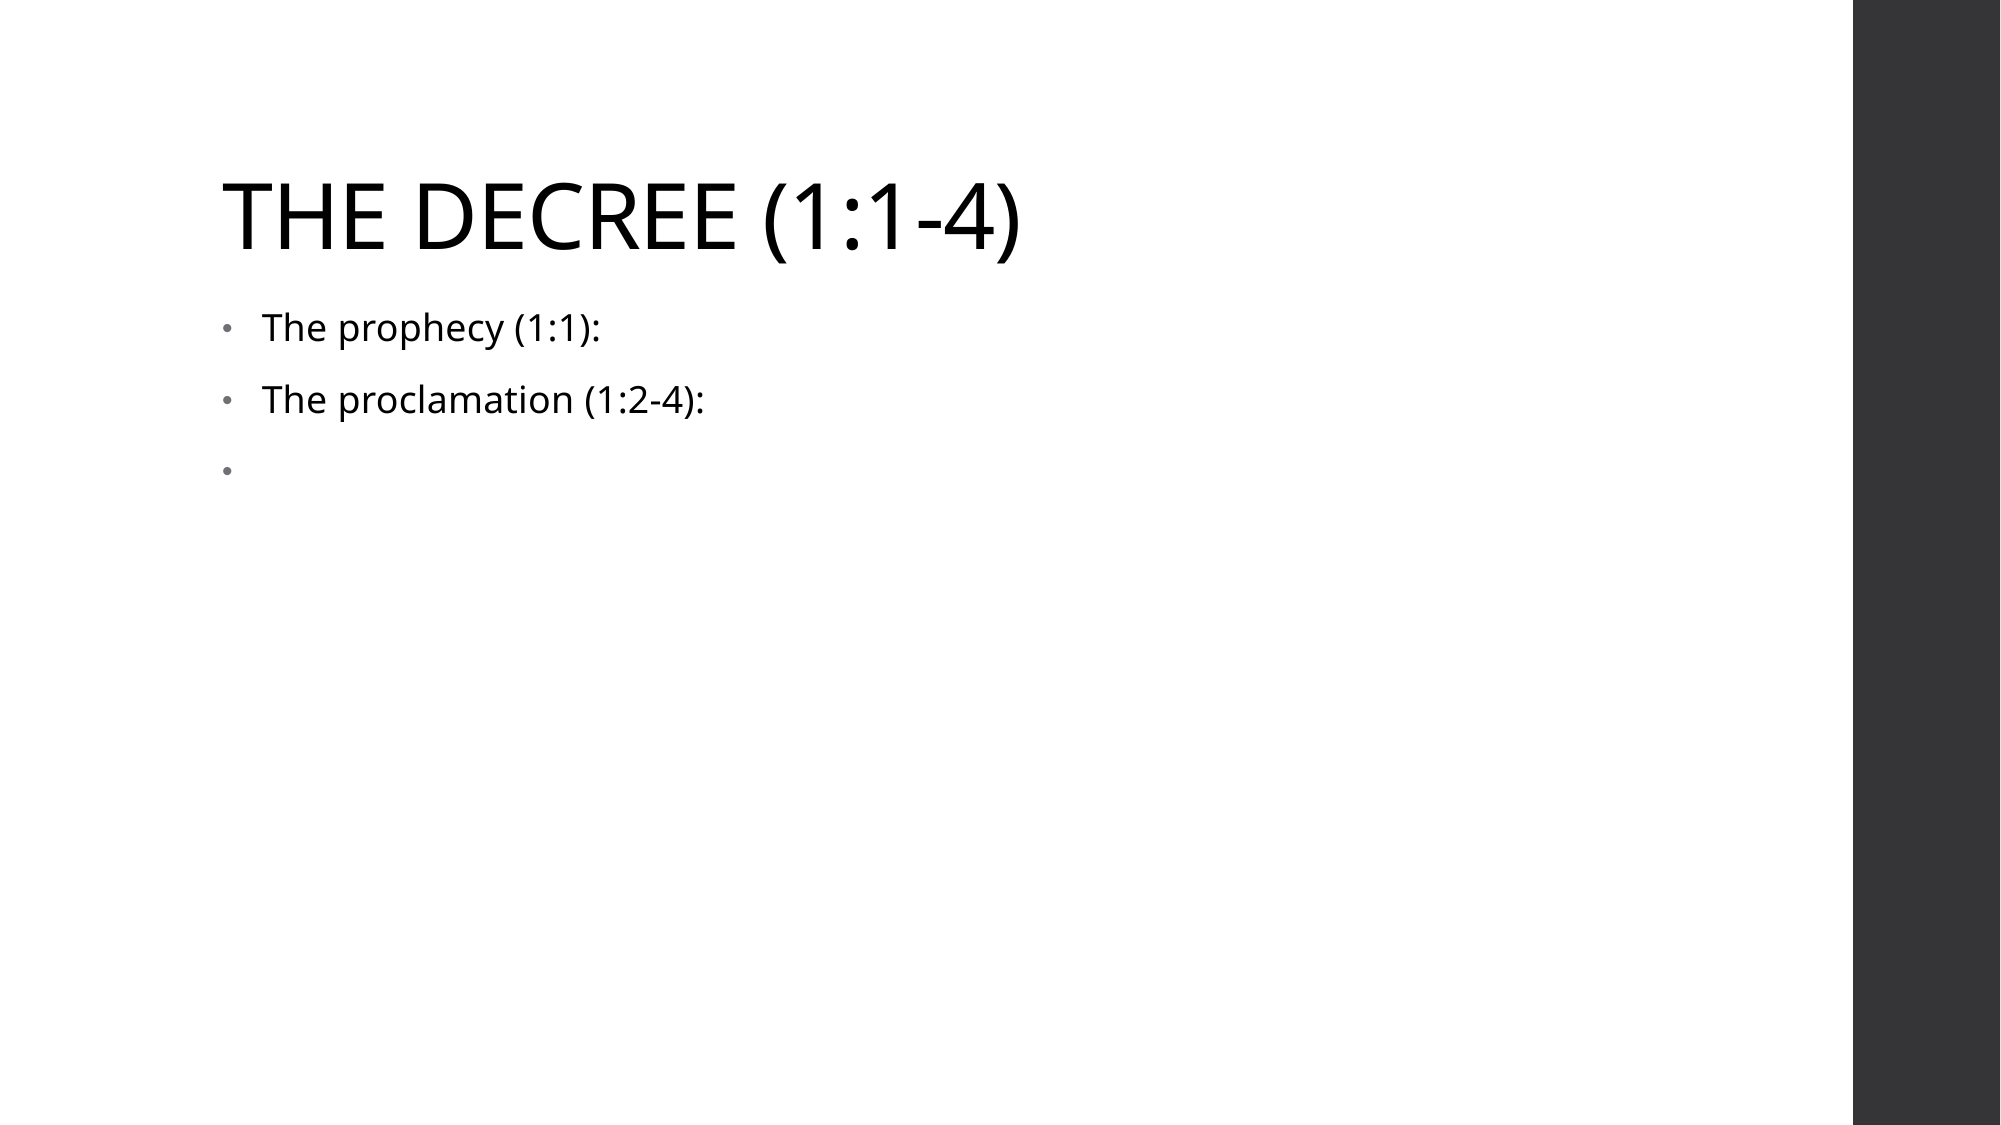

# THE DECREE (1:1-4)
 The prophecy (1:1):
 The proclamation (1:2-4):